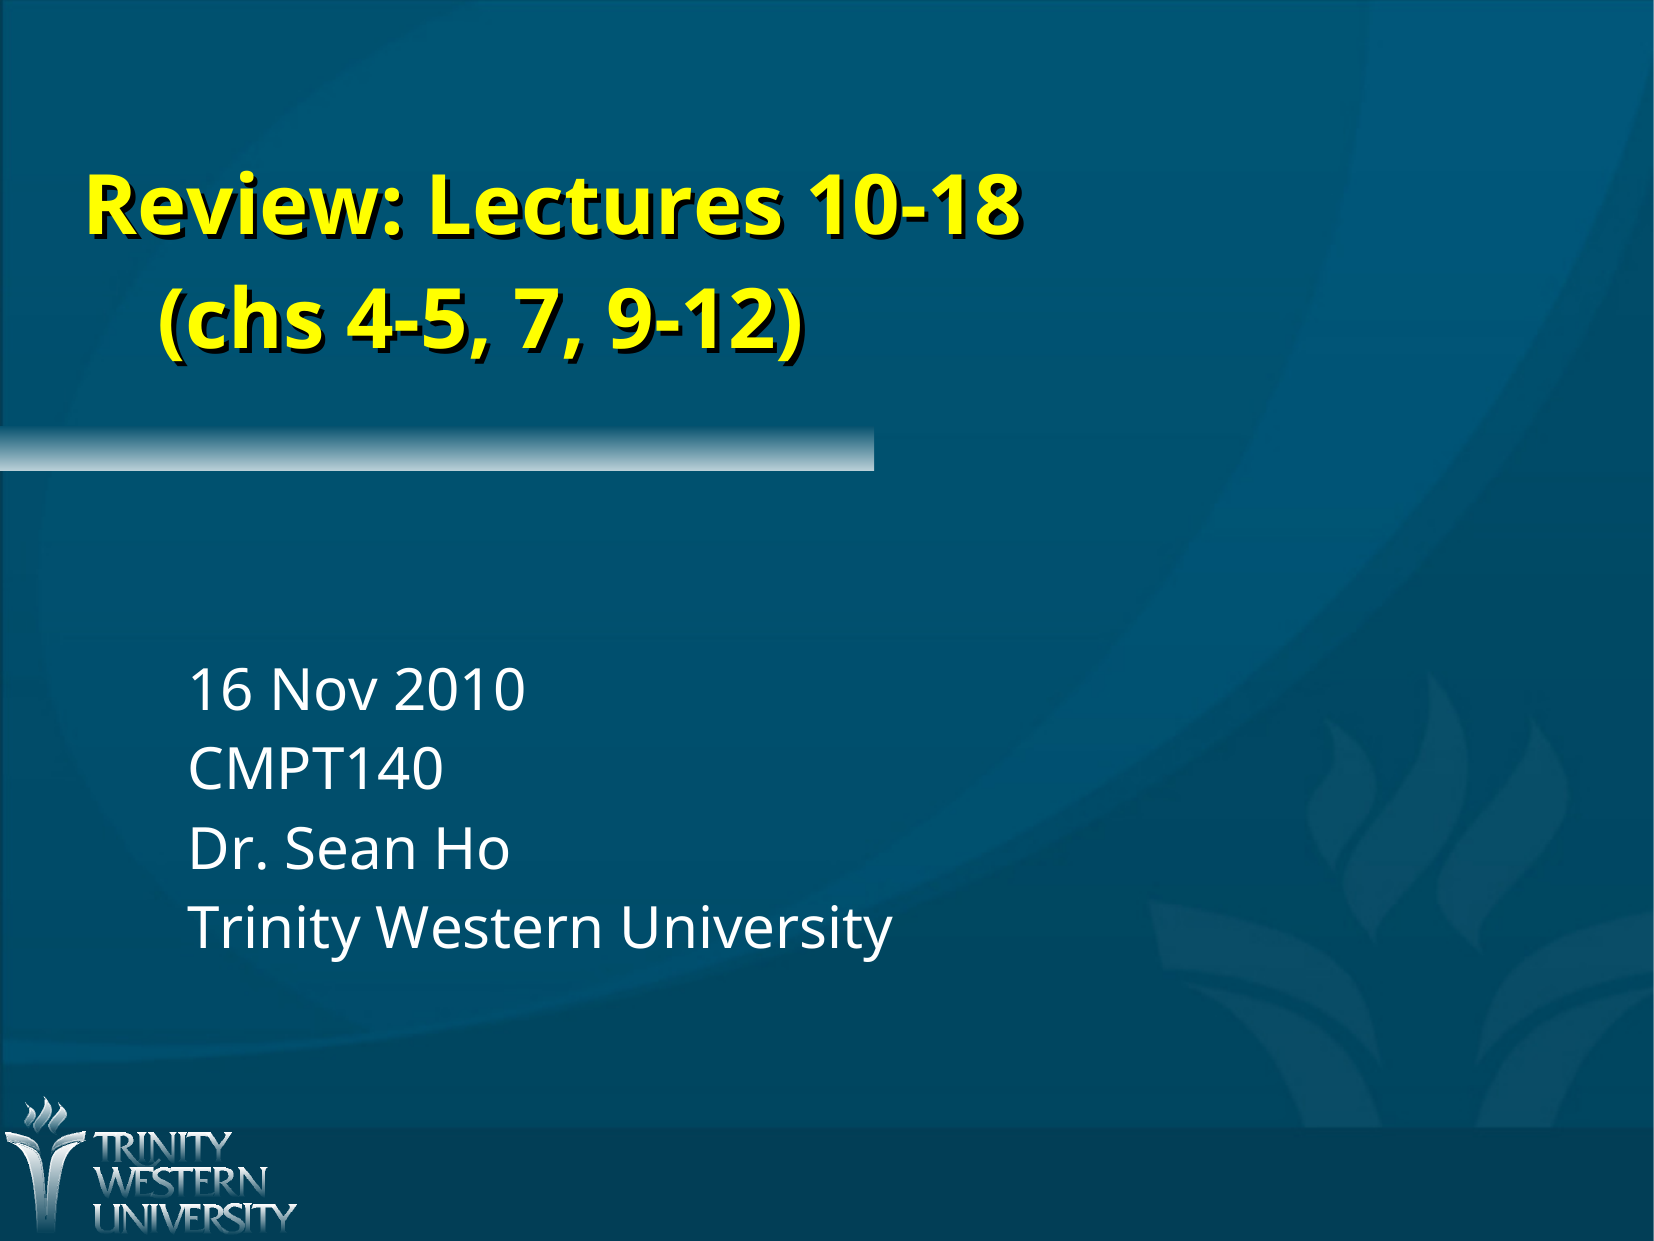

# Review: Lectures 10-18 (chs 4-5, 7, 9-12)
16 Nov 2010
CMPT140
Dr. Sean Ho
Trinity Western University